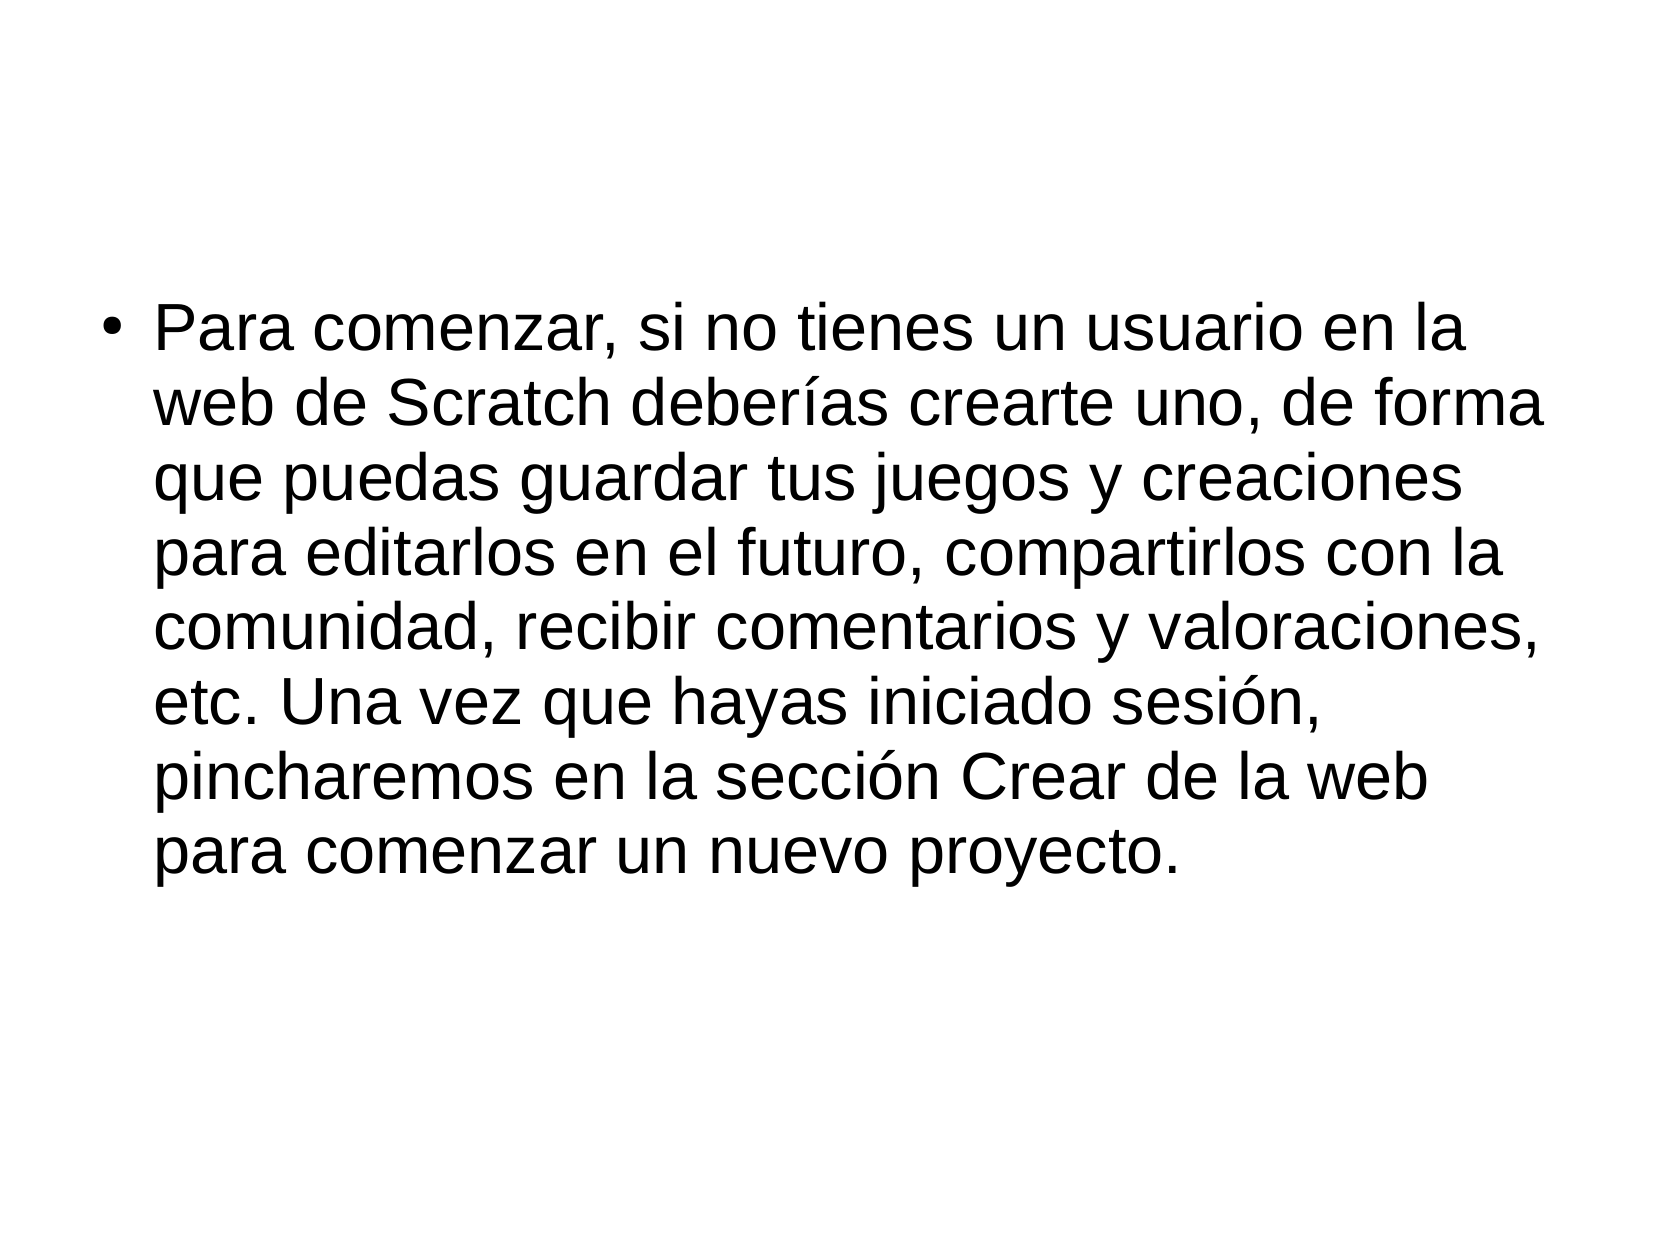

# Para comenzar, si no tienes un usuario en la web de Scratch deberías crearte uno, de forma que puedas guardar tus juegos y creaciones para editarlos en el futuro, compartirlos con la comunidad, recibir comentarios y valoraciones, etc. Una vez que hayas iniciado sesión, pincharemos en la sección Crear de la web para comenzar un nuevo proyecto.